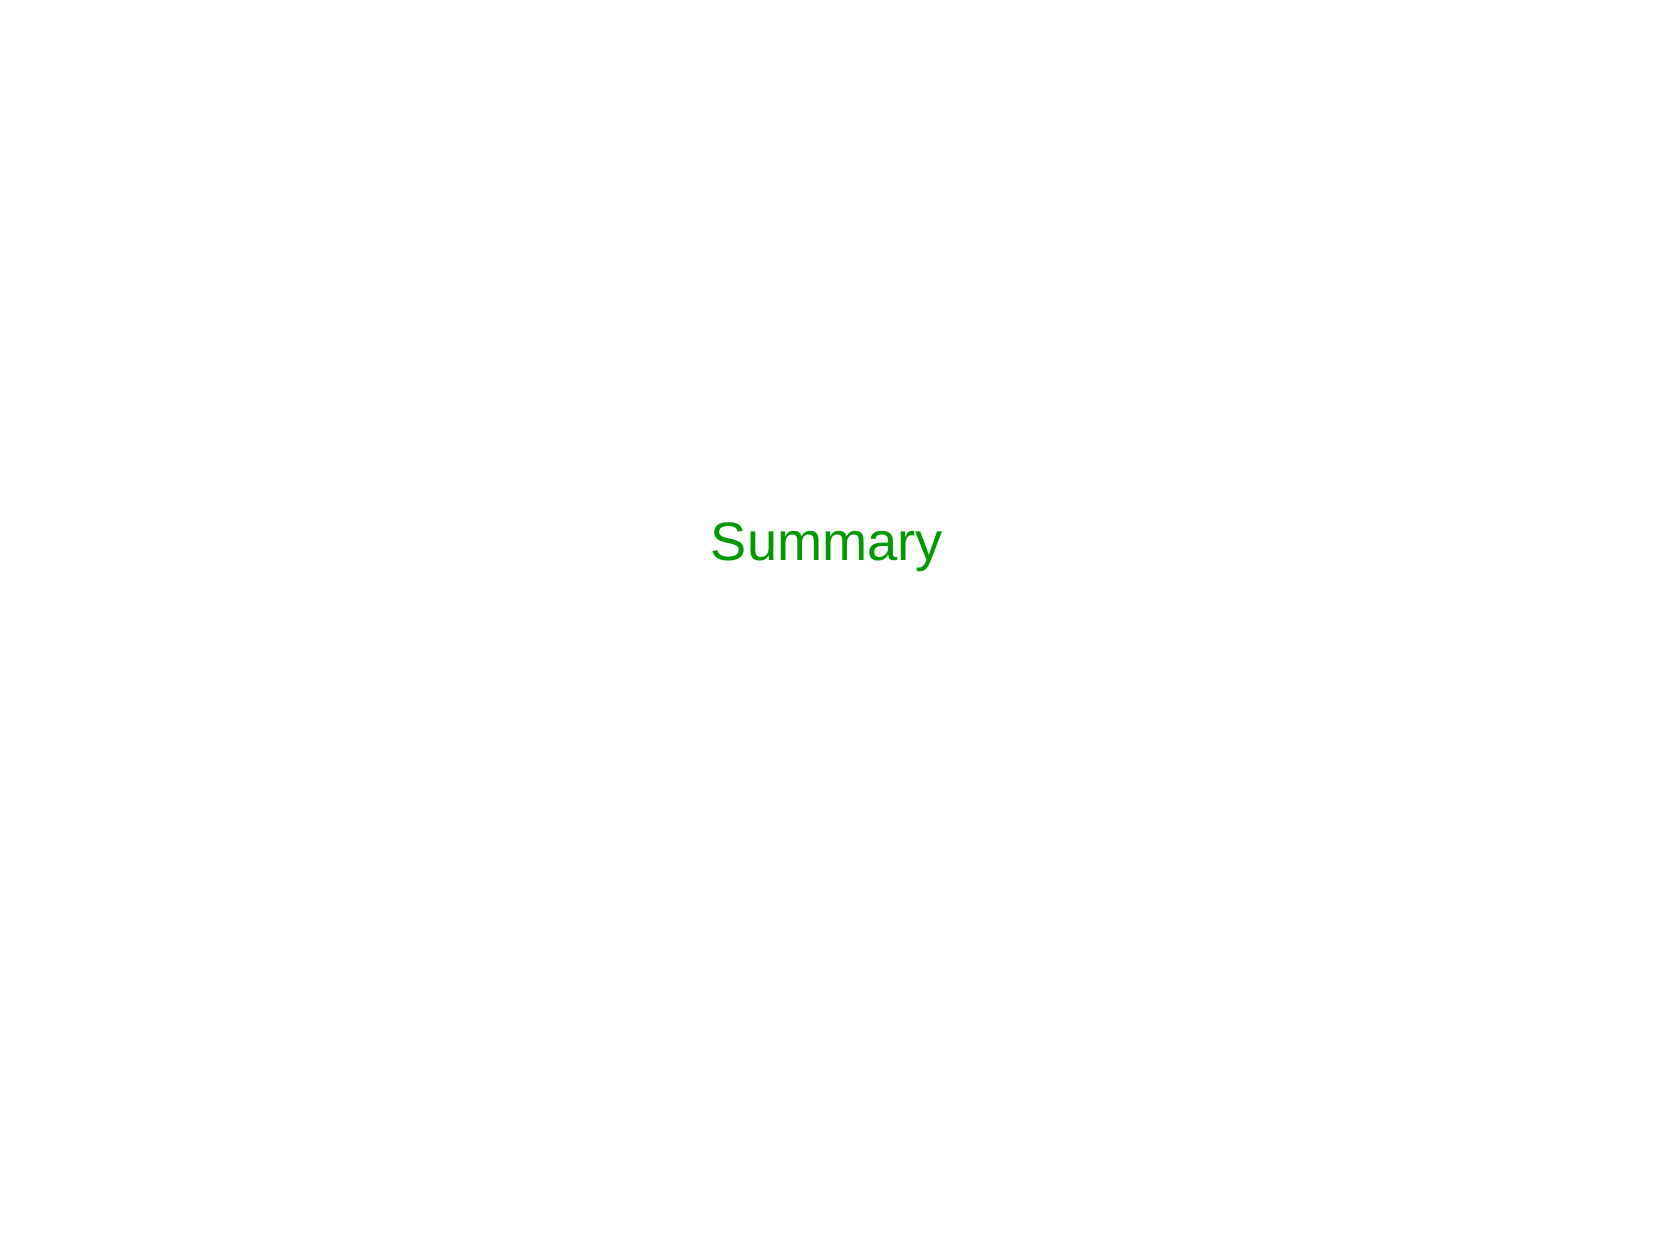

Summary
Should we replace classical pentests with automation?